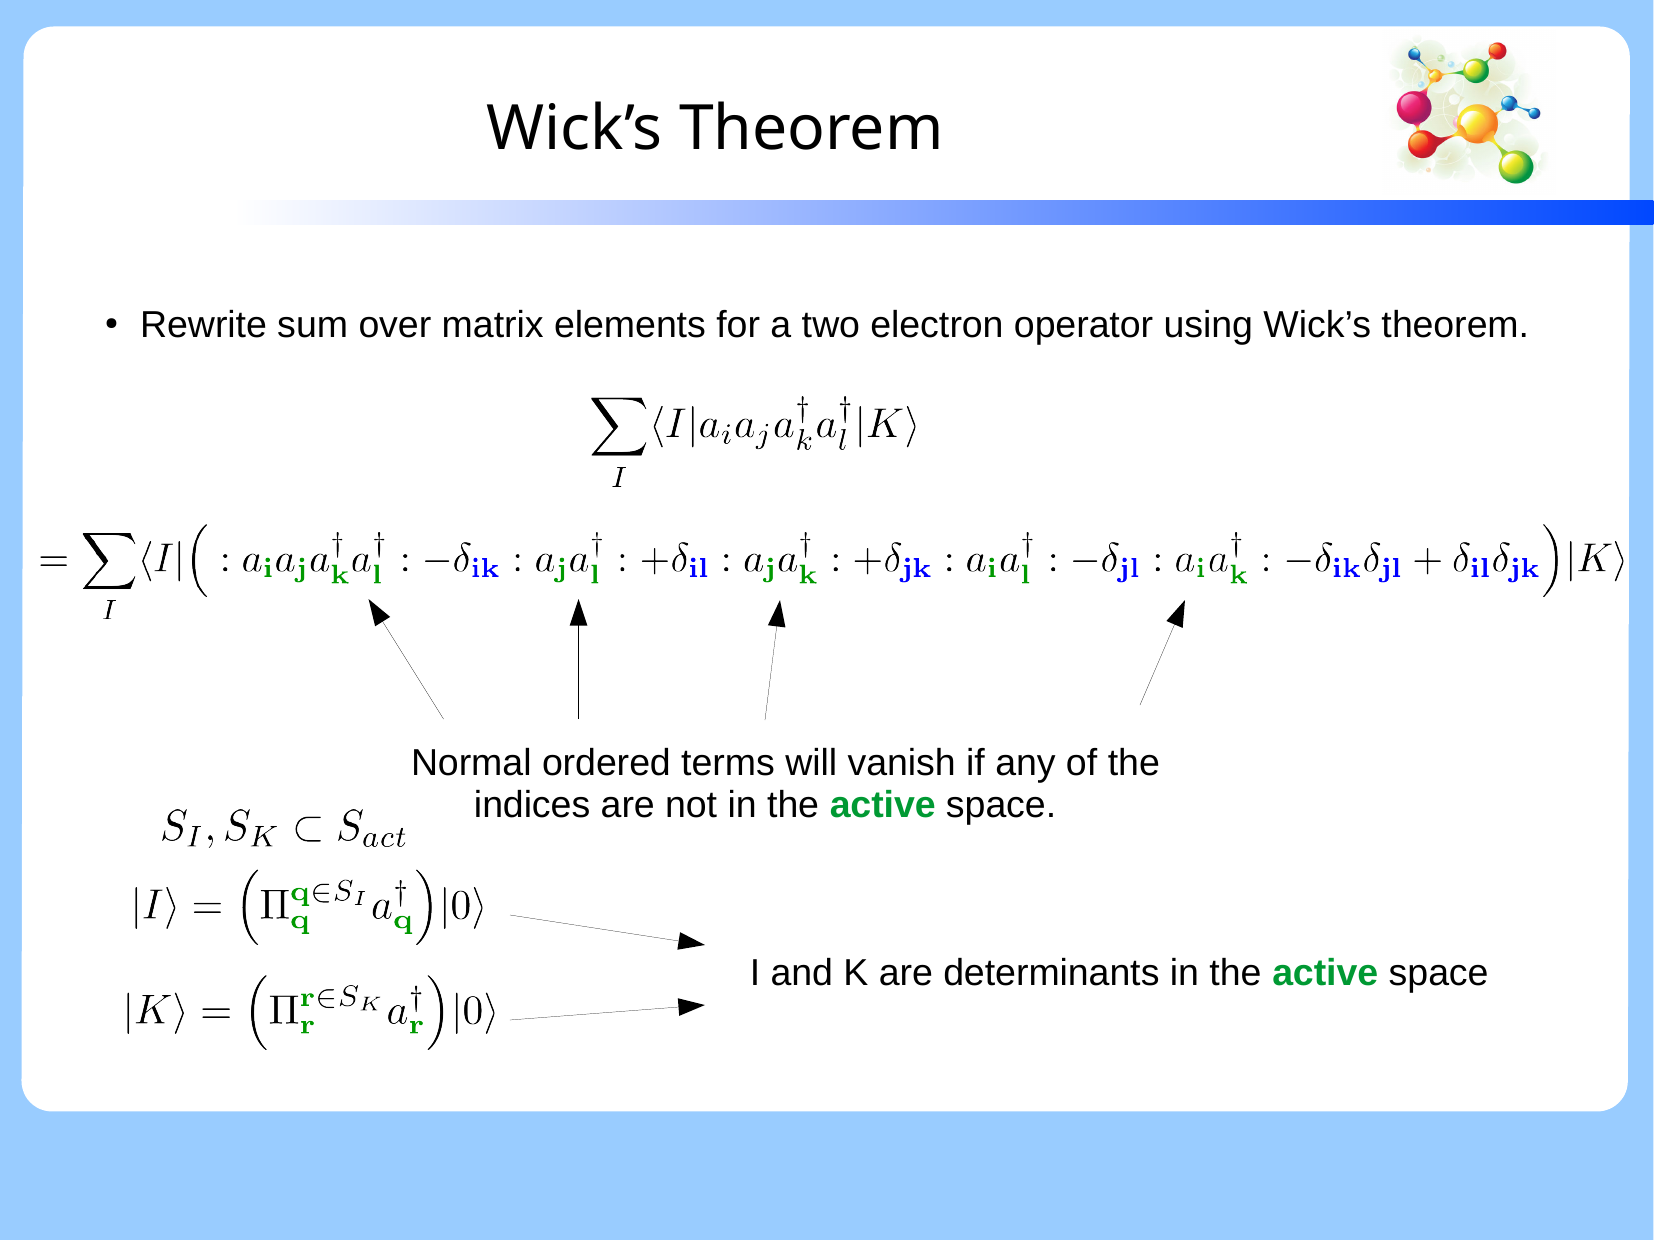

# Wick’s Theorem
Rewrite sum over matrix elements for a two electron operator using Wick’s theorem.
Normal ordered terms will vanish if any of the
 indices are not in the active space.
I and K are determinants in the active space